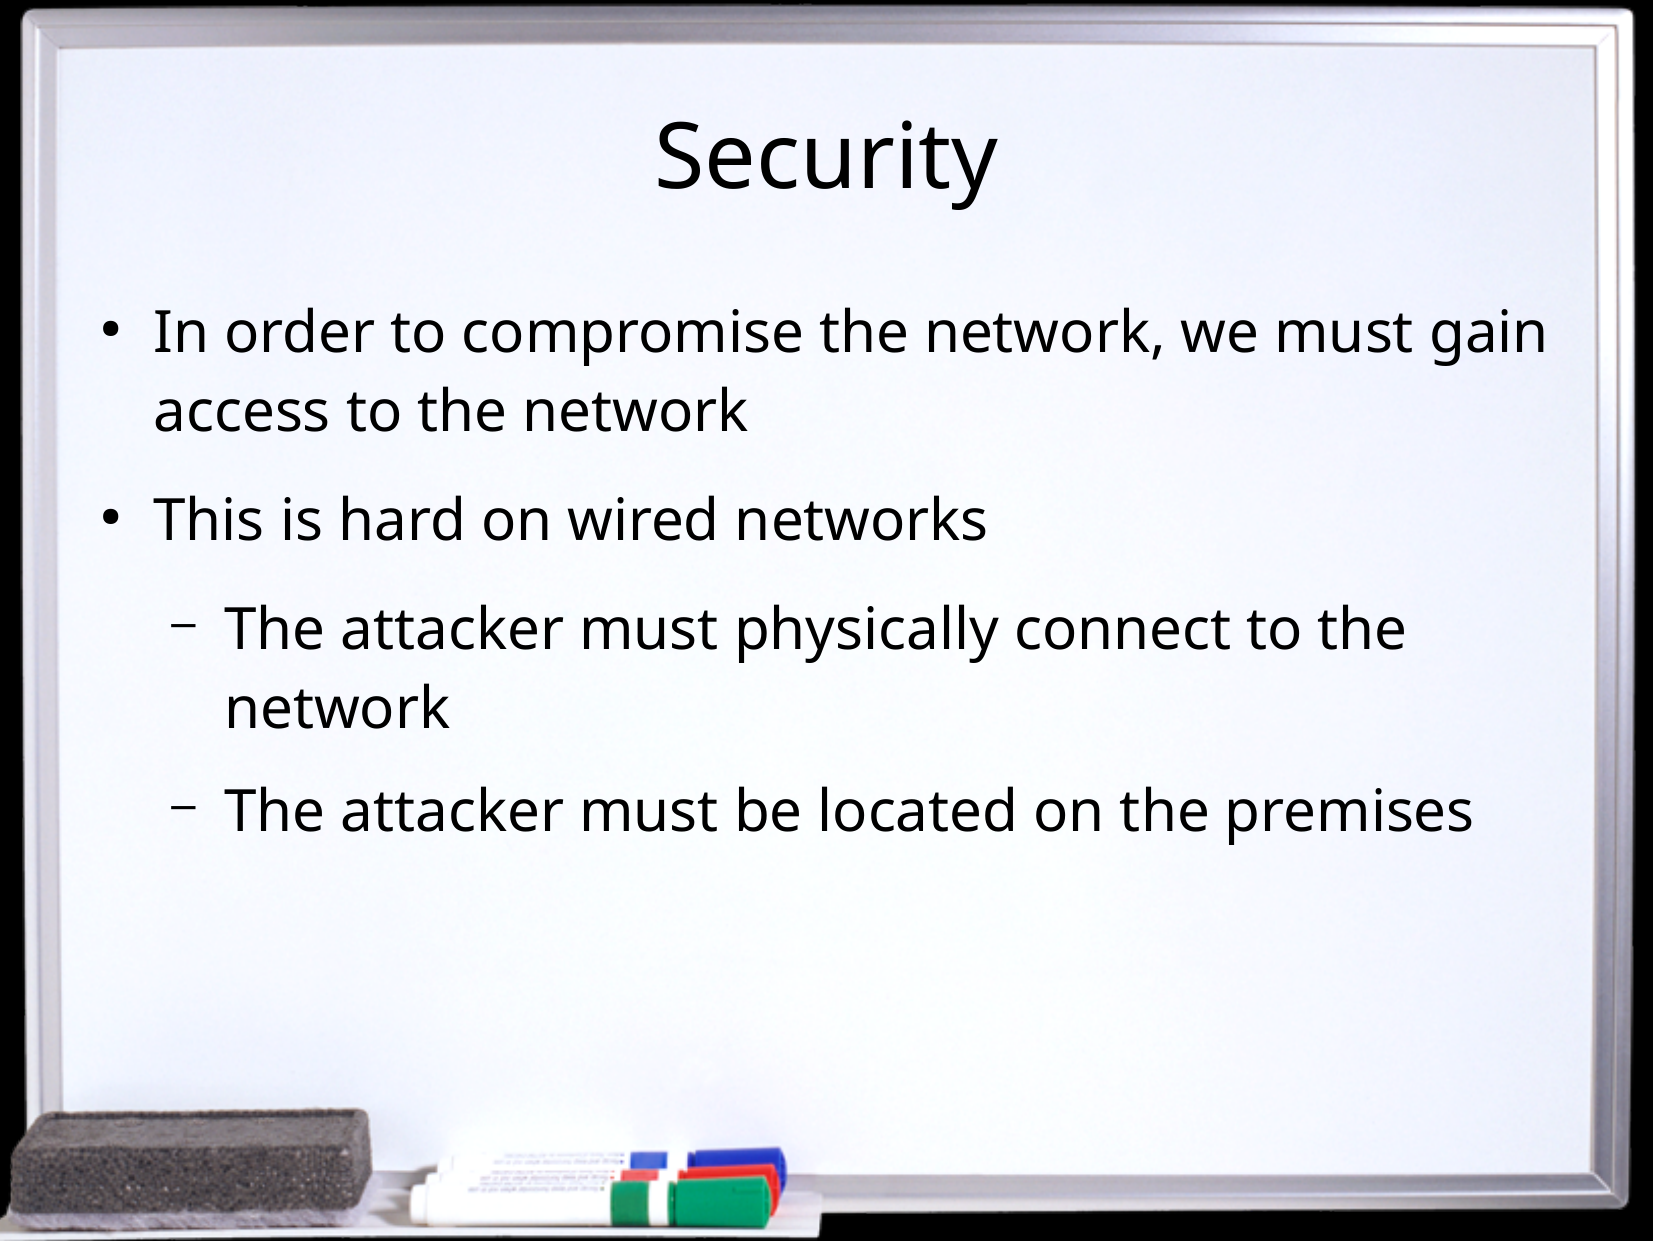

# Security
In order to compromise the network, we must gain access to the network
This is hard on wired networks
The attacker must physically connect to the network
The attacker must be located on the premises